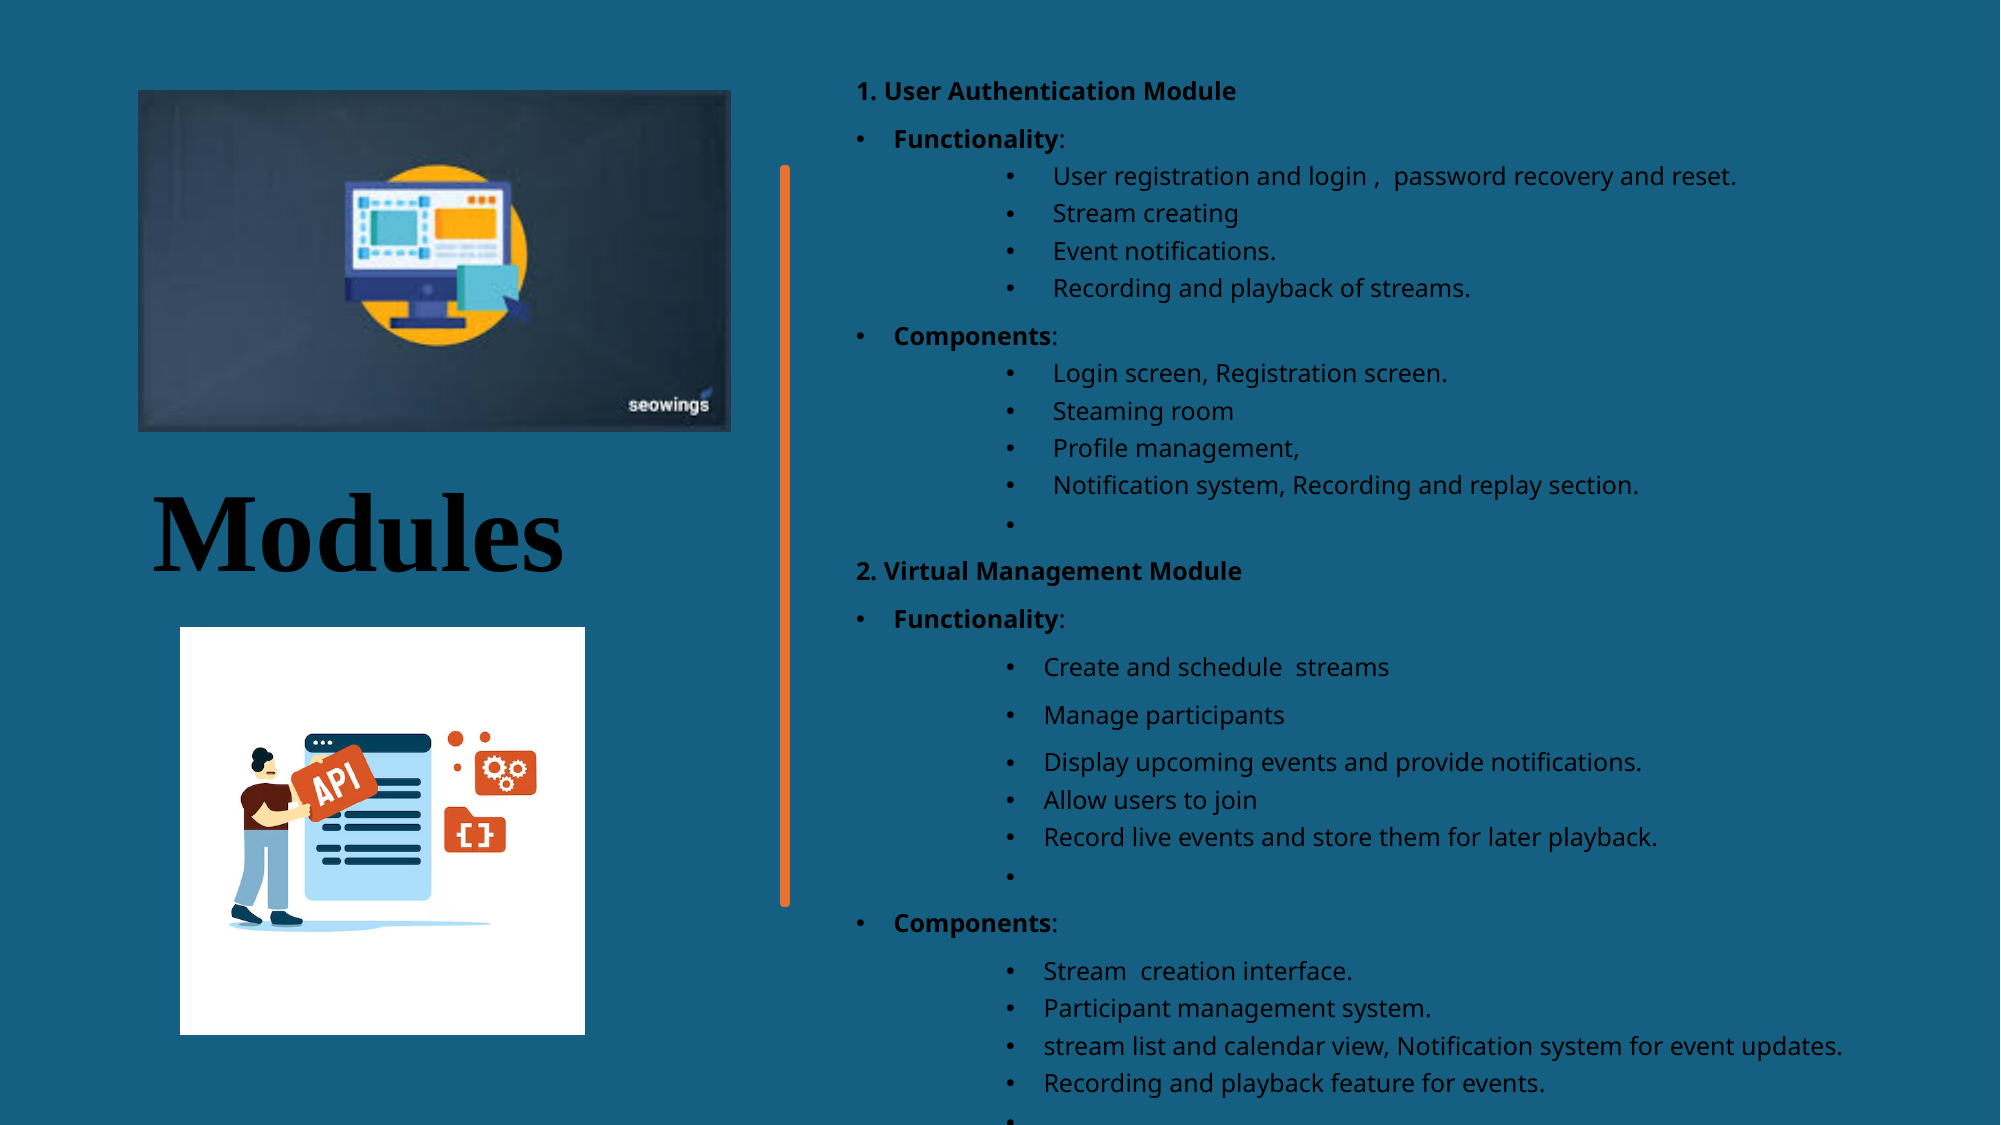

1. User Authentication Module
Functionality:
User registration and login , password recovery and reset.
Stream creating
Event notifications.
Recording and playback of streams.
Components:
Login screen, Registration screen.
Steaming room
Profile management,
Notification system, Recording and replay section.
2. Virtual Management Module
Functionality:
Create and schedule streams
Manage participants
Display upcoming events and provide notifications.
Allow users to join
Record live events and store them for later playback.
Components:
Stream creation interface.
Participant management system.
stream list and calendar view, Notification system for event updates.
Recording and playback feature for events.
# Modules